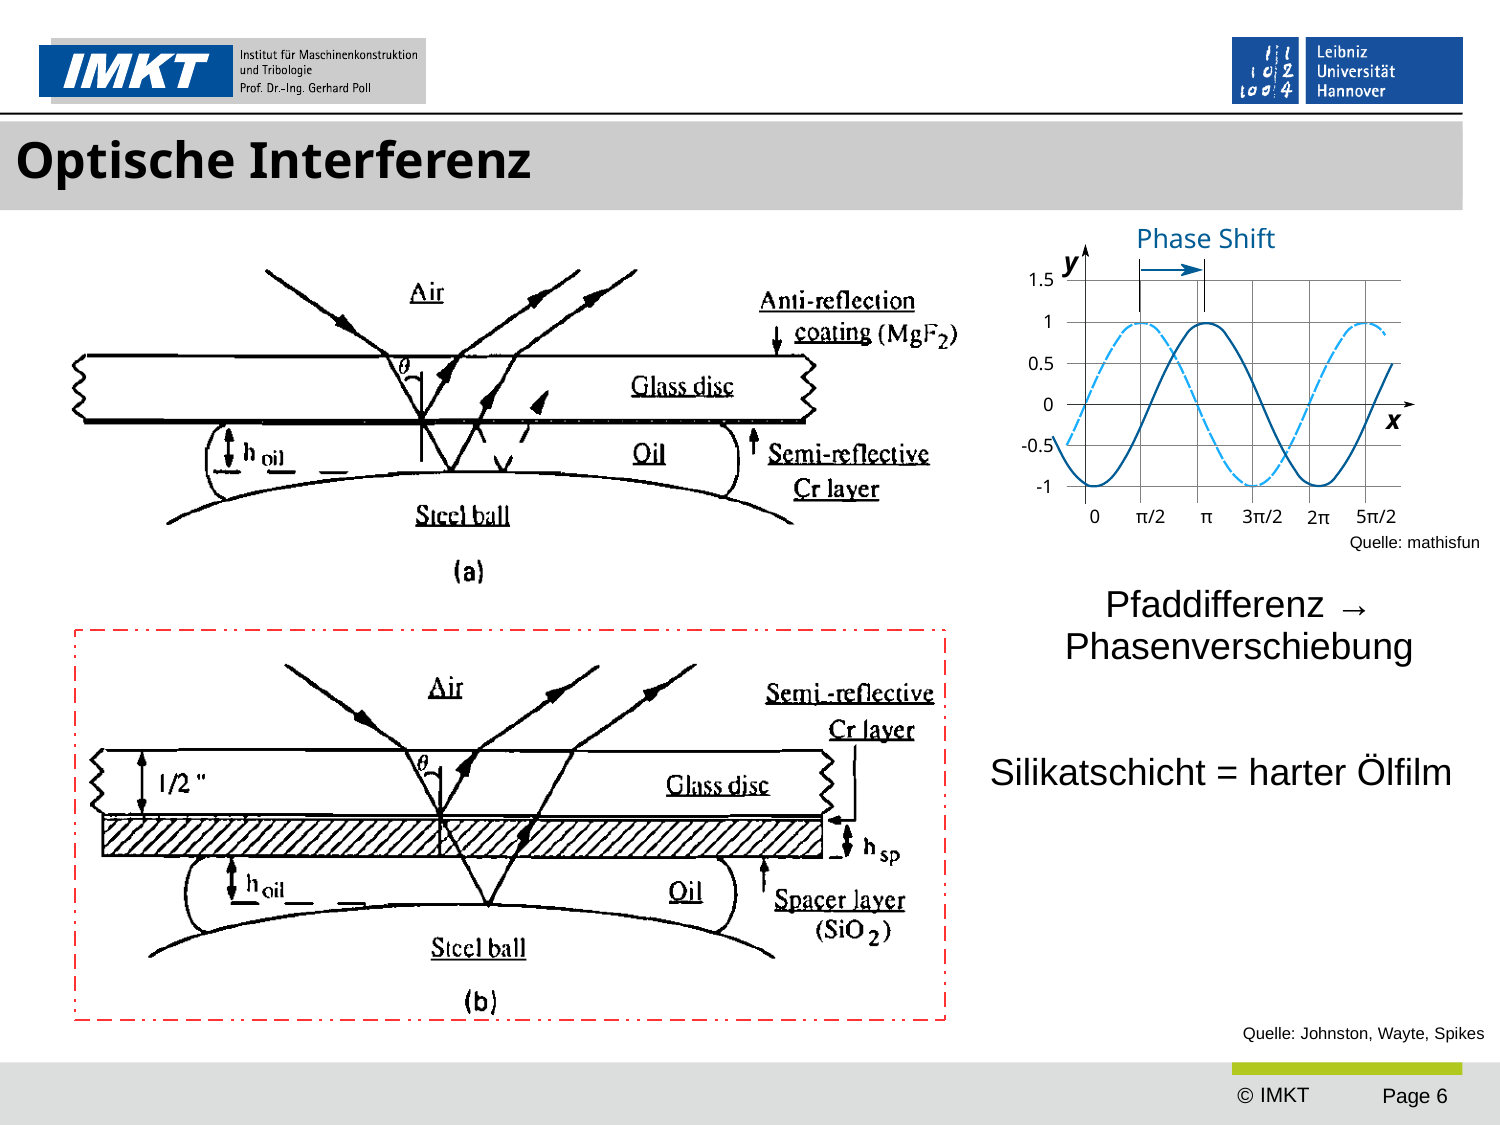

# Optische Interferenz
Quelle: mathisfun
Pfaddifferenz →
Phasenverschiebung
Silikatschicht = harter Ölfilm
Quelle: Johnston, Wayte, Spikes